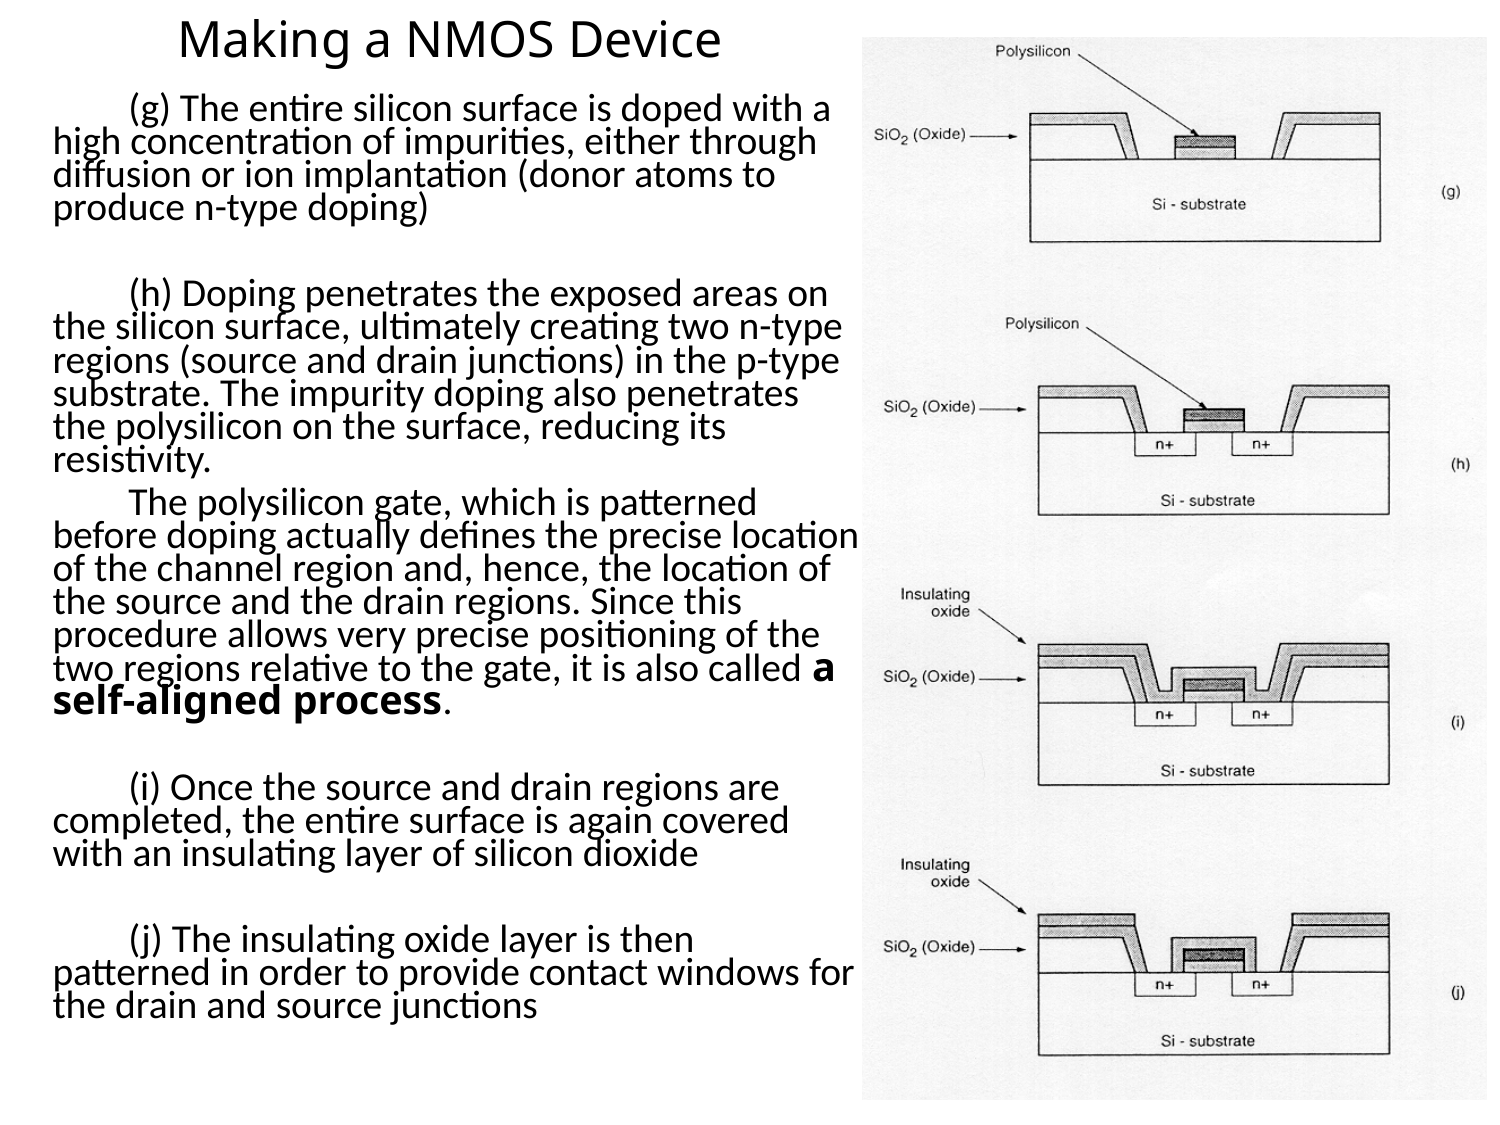

Making a NMOS Device
# (g) The entire silicon surface is doped with a high concentration of impurities, either through diffusion or ion implantation (donor atoms to produce n-type doping)
(h) Doping penetrates the exposed areas on the silicon surface, ultimately creating two n-type regions (source and drain junctions) in the p-type substrate. The impurity doping also penetrates the polysilicon on the surface, reducing its resistivity.
The polysilicon gate, which is patterned before doping actually defines the precise location of the channel region and, hence, the location of the source and the drain regions. Since this procedure allows very precise positioning of the two regions relative to the gate, it is also called a self-aligned process.
(i) Once the source and drain regions are completed, the entire surface is again covered with an insulating layer of silicon dioxide
(j) The insulating oxide layer is then patterned in order to provide contact windows for the drain and source junctions